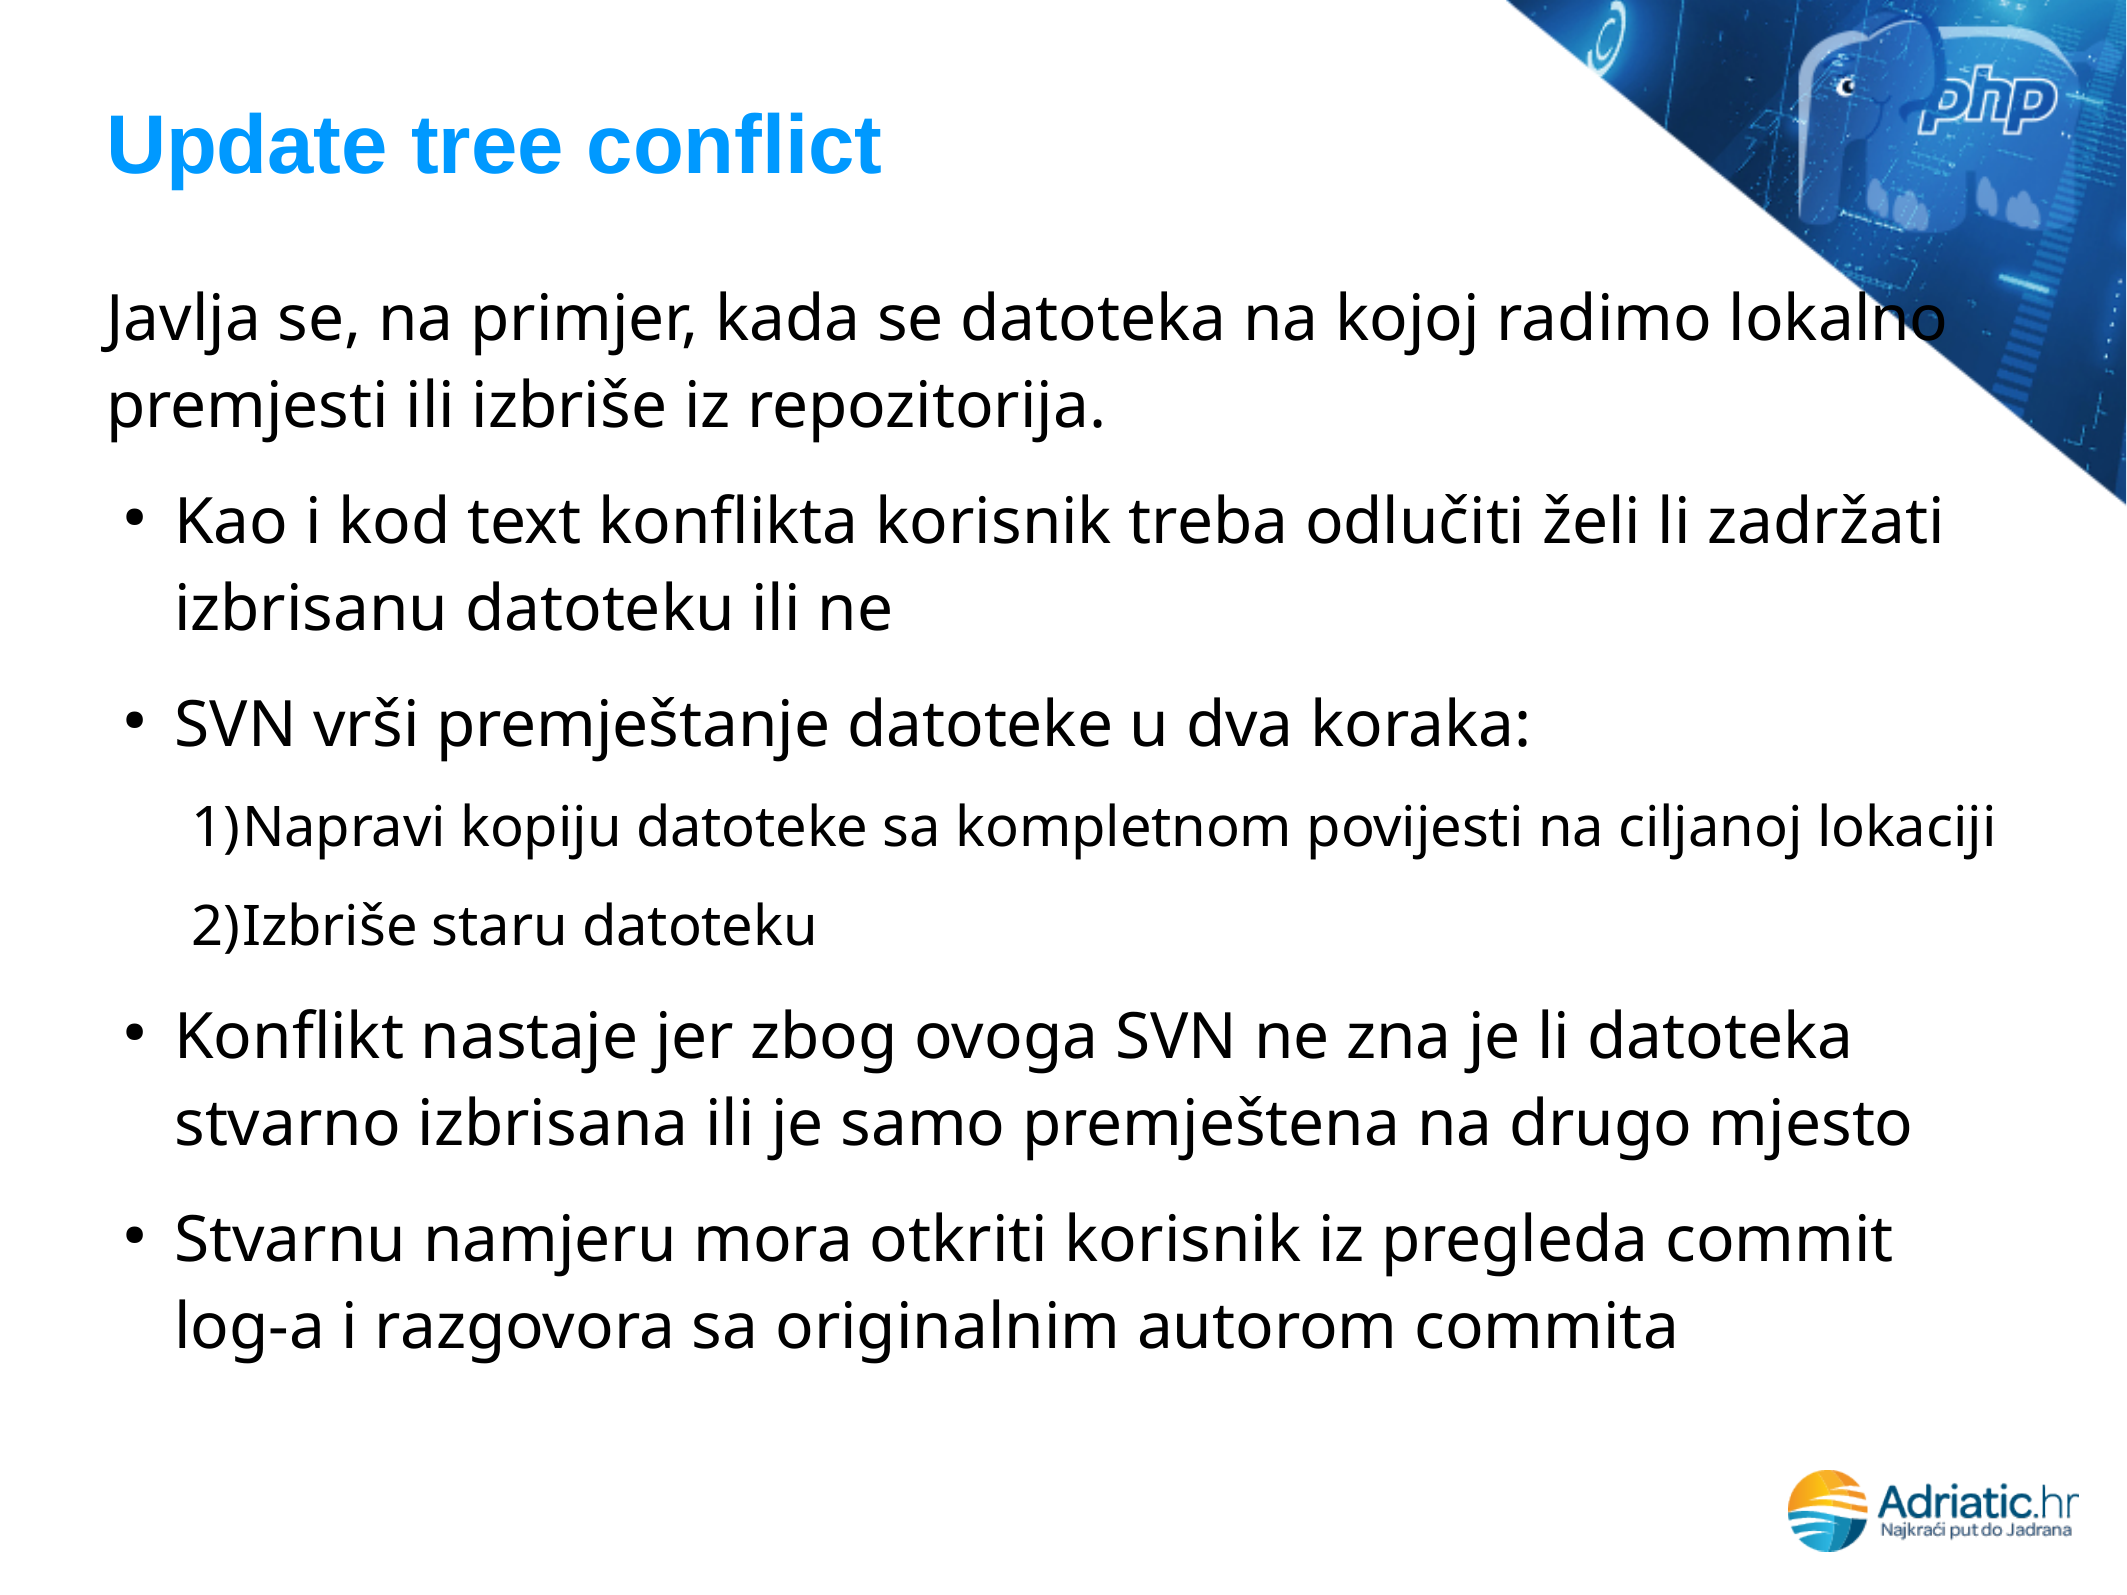

# Update tree conflict
Javlja se, na primjer, kada se datoteka na kojoj radimo lokalno premjesti ili izbriše iz repozitorija.
Kao i kod text konflikta korisnik treba odlučiti želi li zadržati izbrisanu datoteku ili ne
SVN vrši premještanje datoteke u dva koraka:
Napravi kopiju datoteke sa kompletnom povijesti na ciljanoj lokaciji
Izbriše staru datoteku
Konflikt nastaje jer zbog ovoga SVN ne zna je li datoteka stvarno izbrisana ili je samo premještena na drugo mjesto
Stvarnu namjeru mora otkriti korisnik iz pregleda commit log-a i razgovora sa originalnim autorom commita